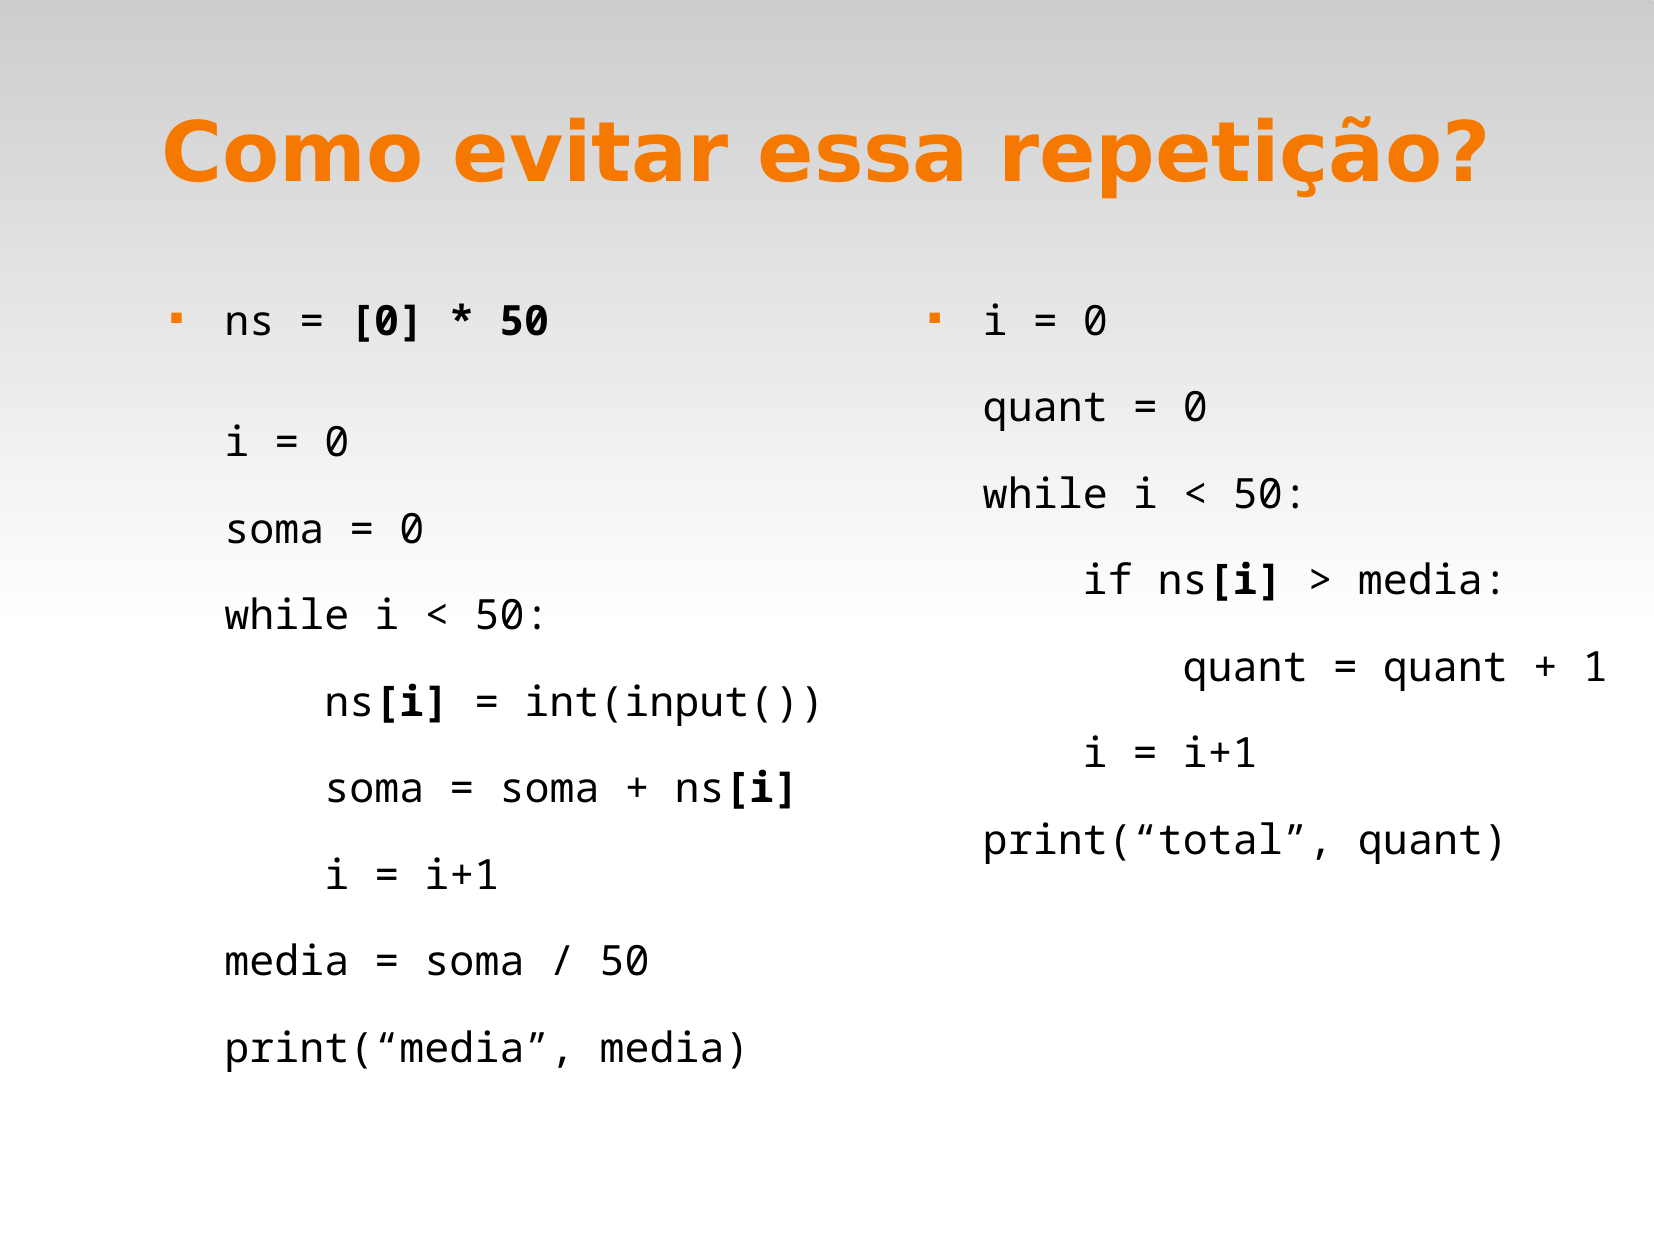

# Como evitar essa repetição?
ns = [0] * 50
i = 0
soma = 0
while i < 50:
 ns[i] = int(input())
 soma = soma + ns[i]
 i = i+1
media = soma / 50
print(“media”, media)
i = 0
quant = 0
while i < 50:
 if ns[i] > media:
 quant = quant + 1
 i = i+1
print(“total”, quant)